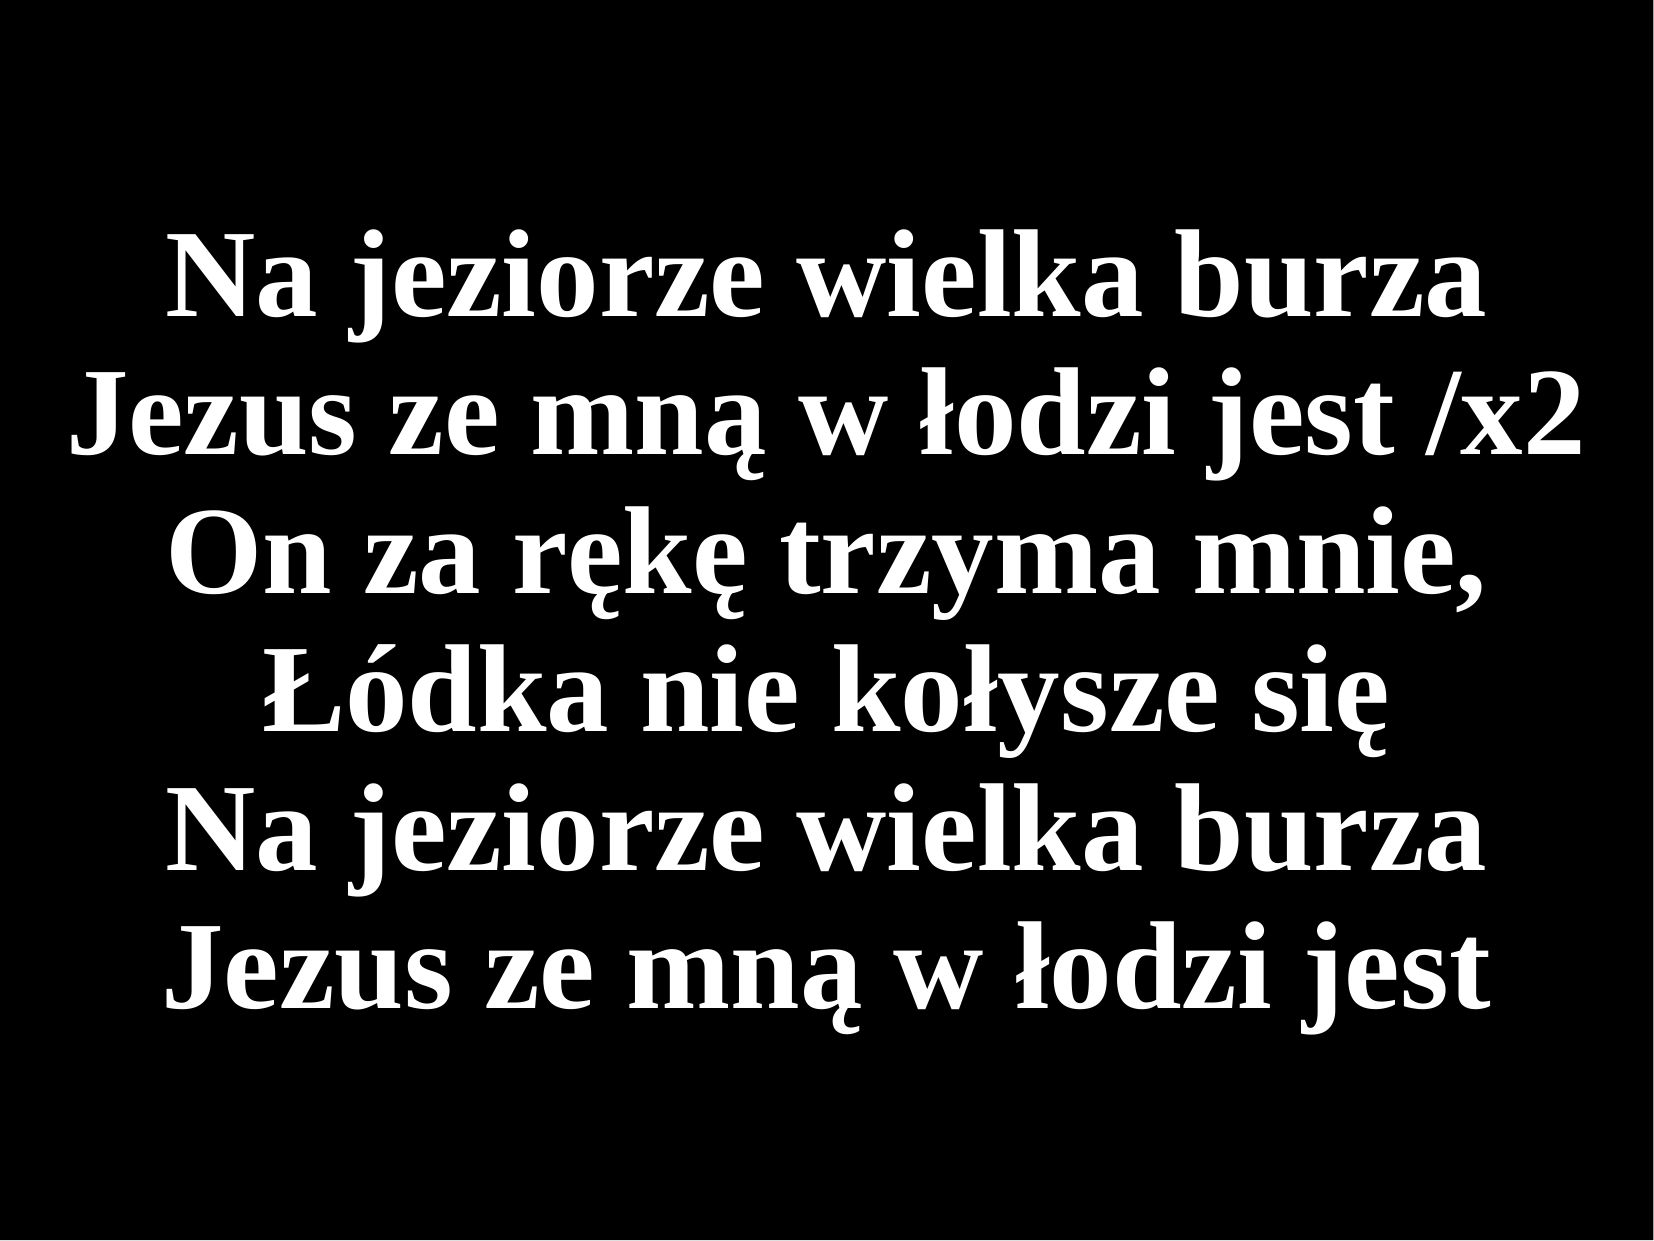

# Na jeziorze wielka burza Jezus ze mną w łodzi jest /x2 On za rękę trzyma mnie, Łódka nie kołysze się Na jeziorze wielka burza Jezus ze mną w łodzi jest